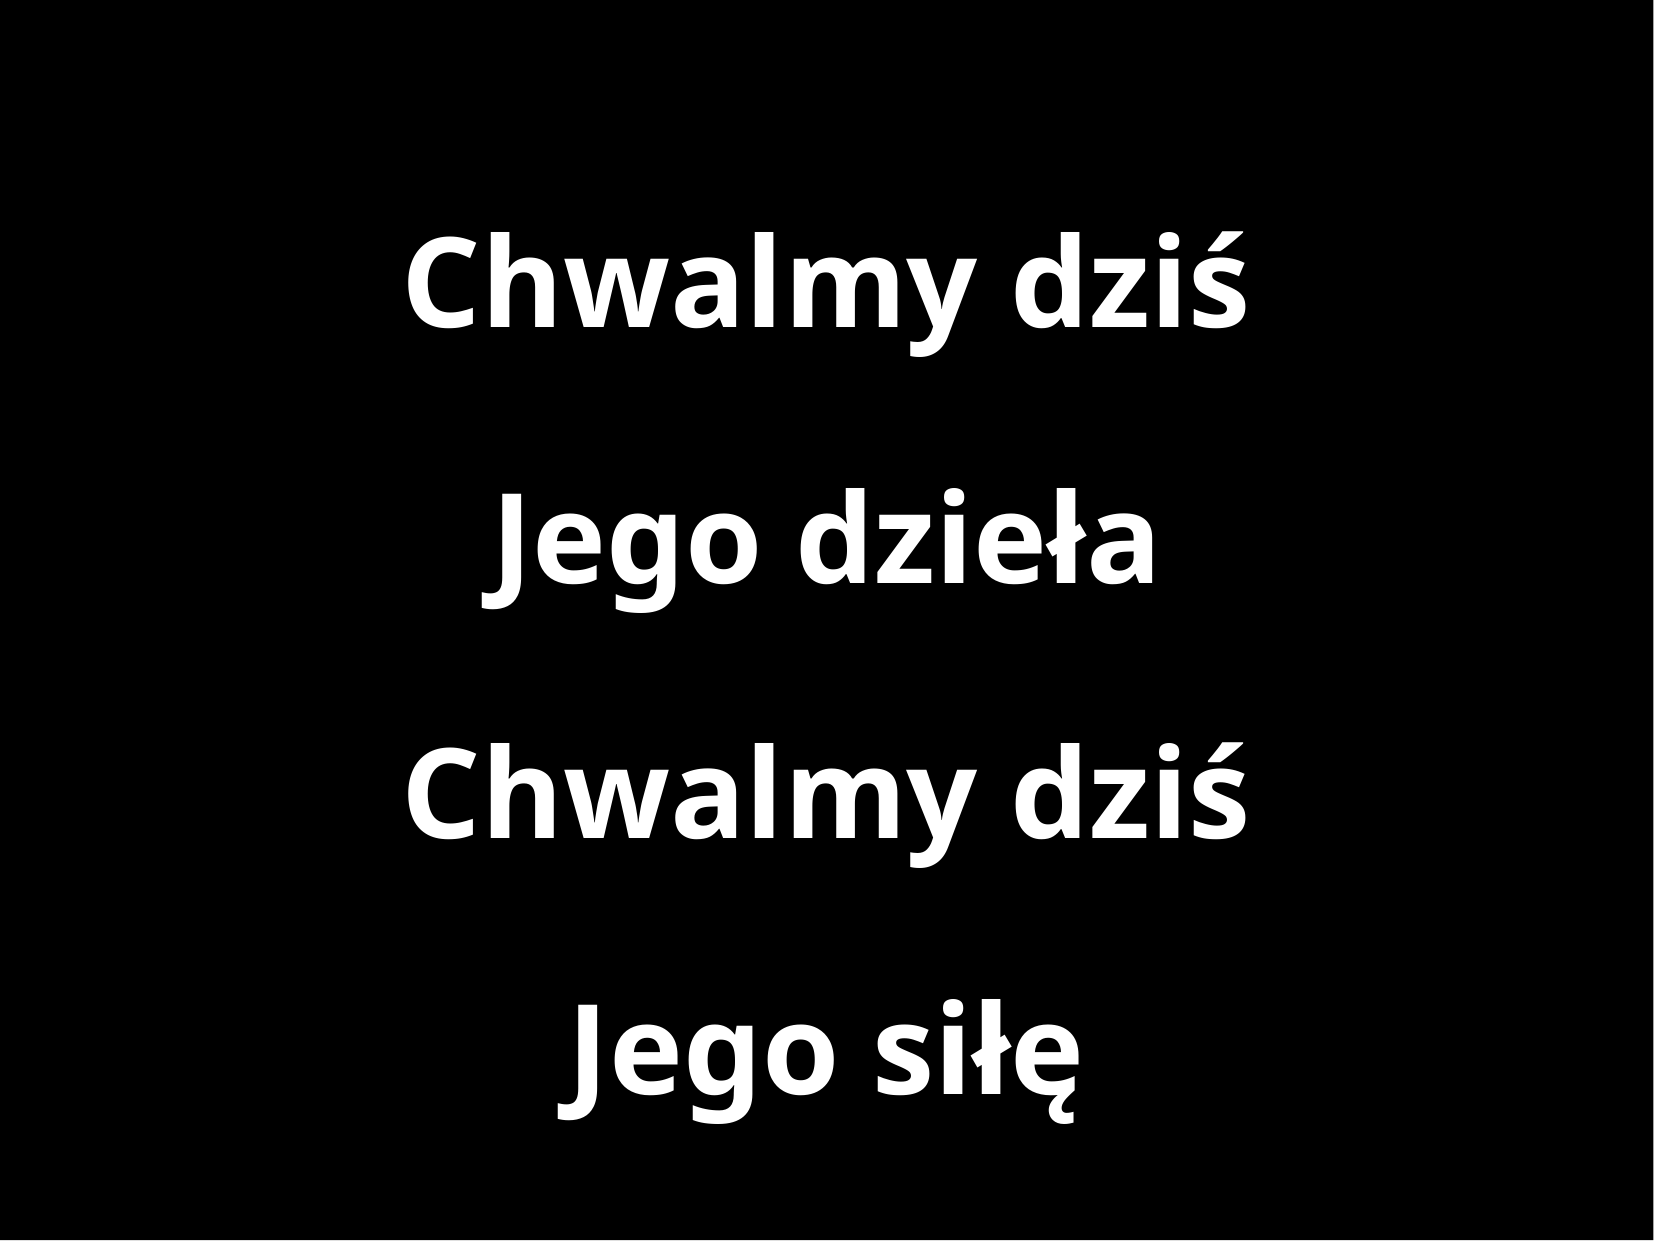

# Chwalmy dziś Jego dzieła Chwalmy dziś Jego siłę